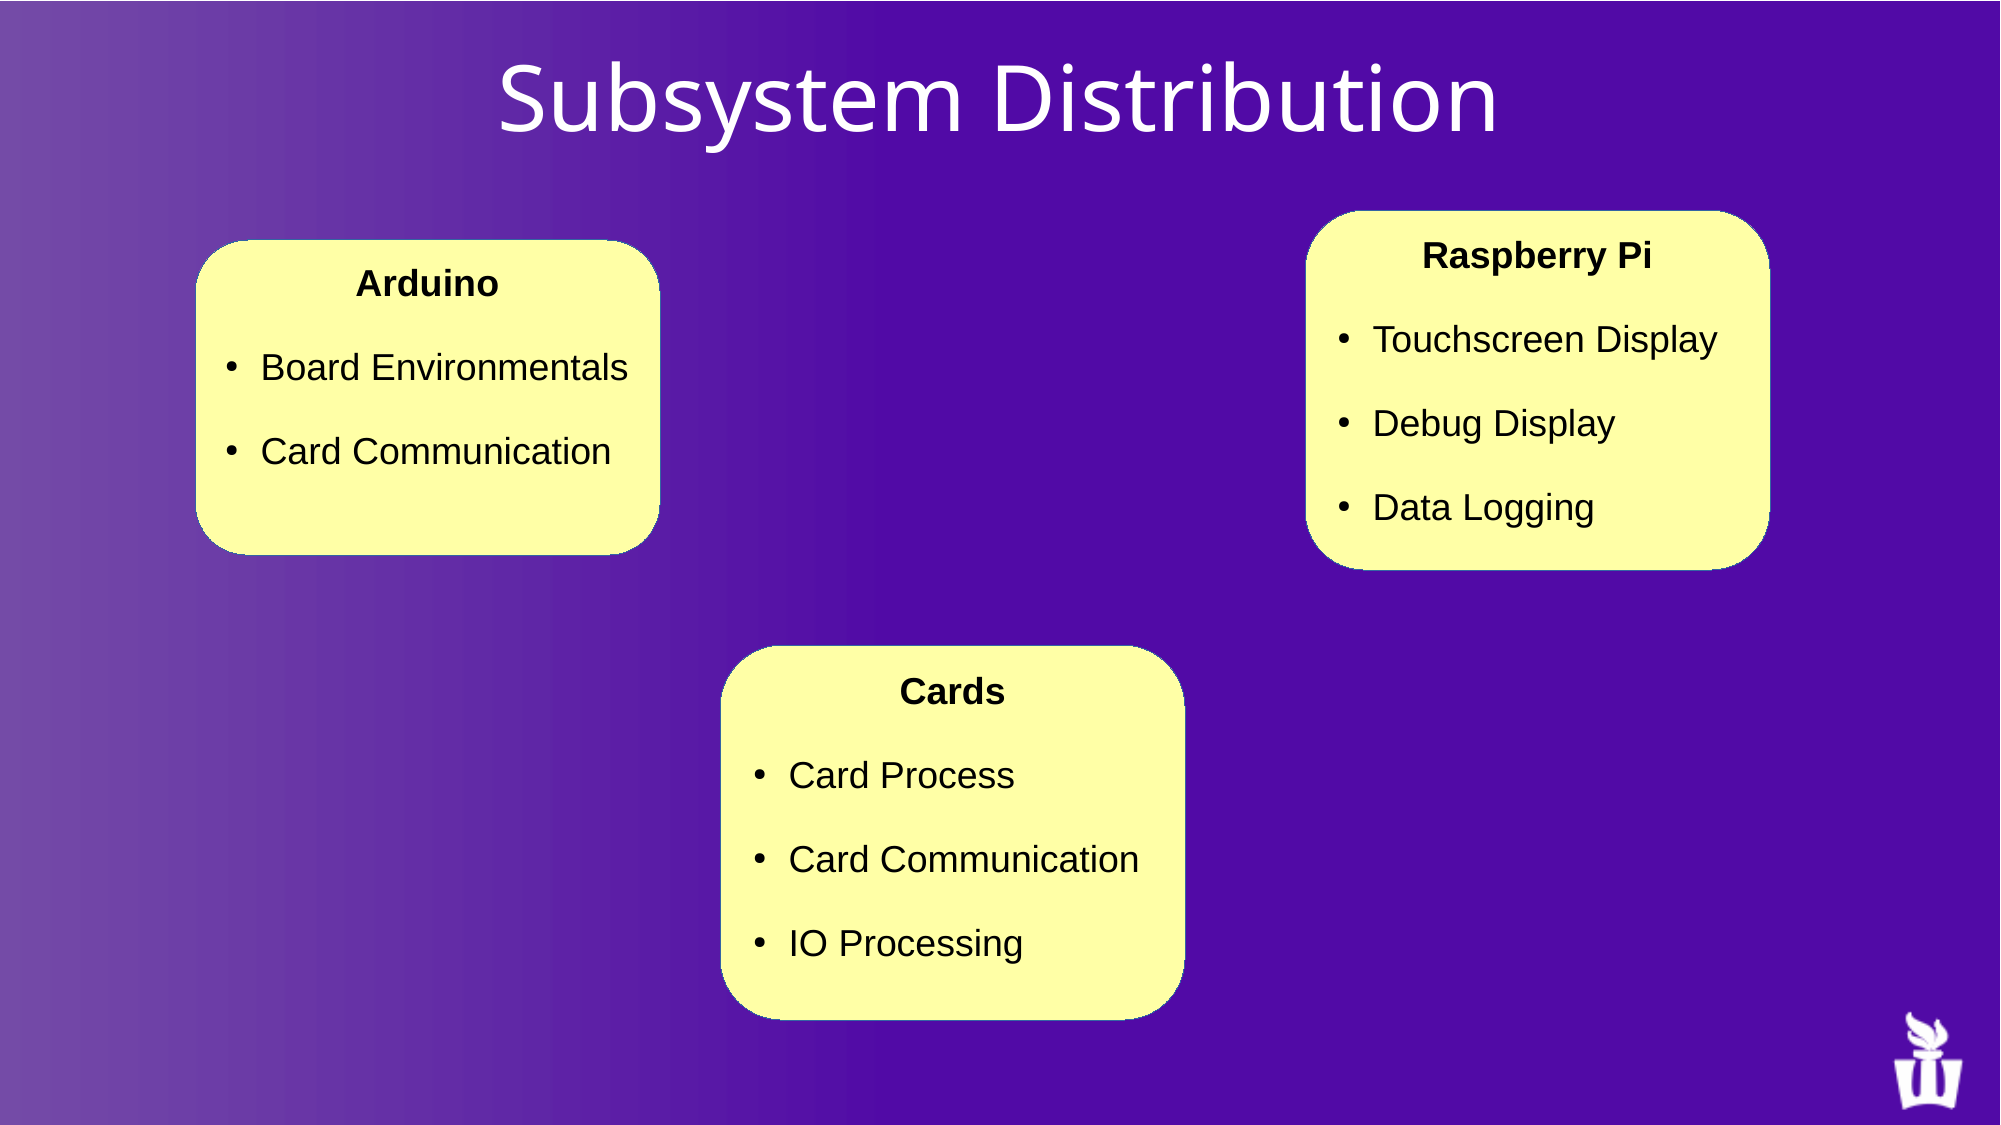

Subsystem Distribution
Raspberry Pi
Touchscreen Display
Debug Display
Data Logging
Arduino
Board Environmentals
Card Communication
Cards
Card Process
Card Communication
IO Processing